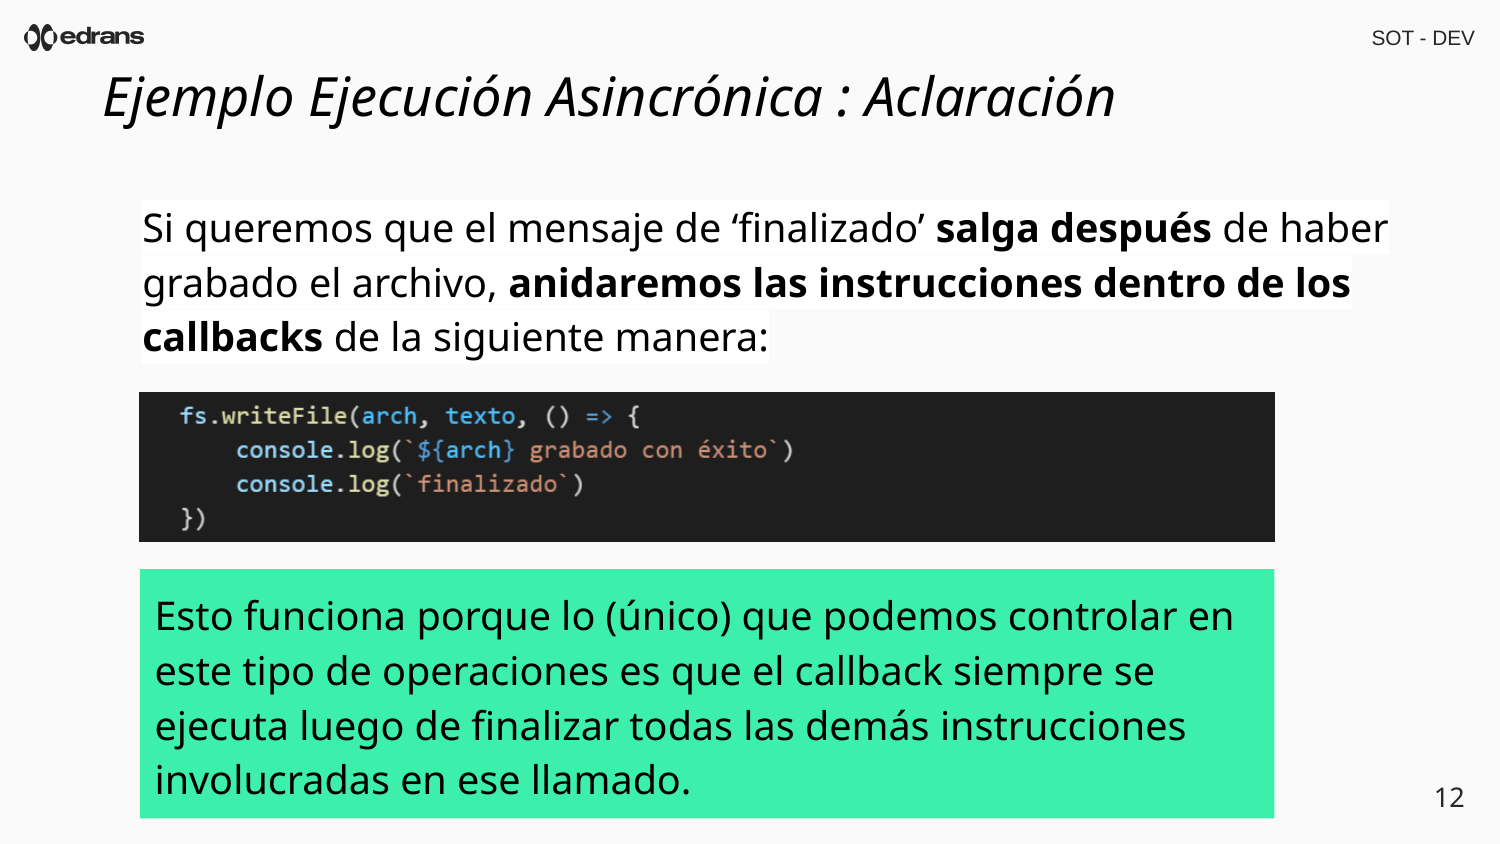

SOT - DEV
Ejemplo Ejecución Asincrónica : Aclaración
Si queremos que el mensaje de ‘finalizado’ salga después de haber grabado el archivo, anidaremos las instrucciones dentro de los callbacks de la siguiente manera:
Esto funciona porque lo (único) que podemos controlar en este tipo de operaciones es que el callback siempre se ejecuta luego de finalizar todas las demás instrucciones involucradas en ese llamado.
CONFIDENCIAL - EDRANS INTERNAL ONLY